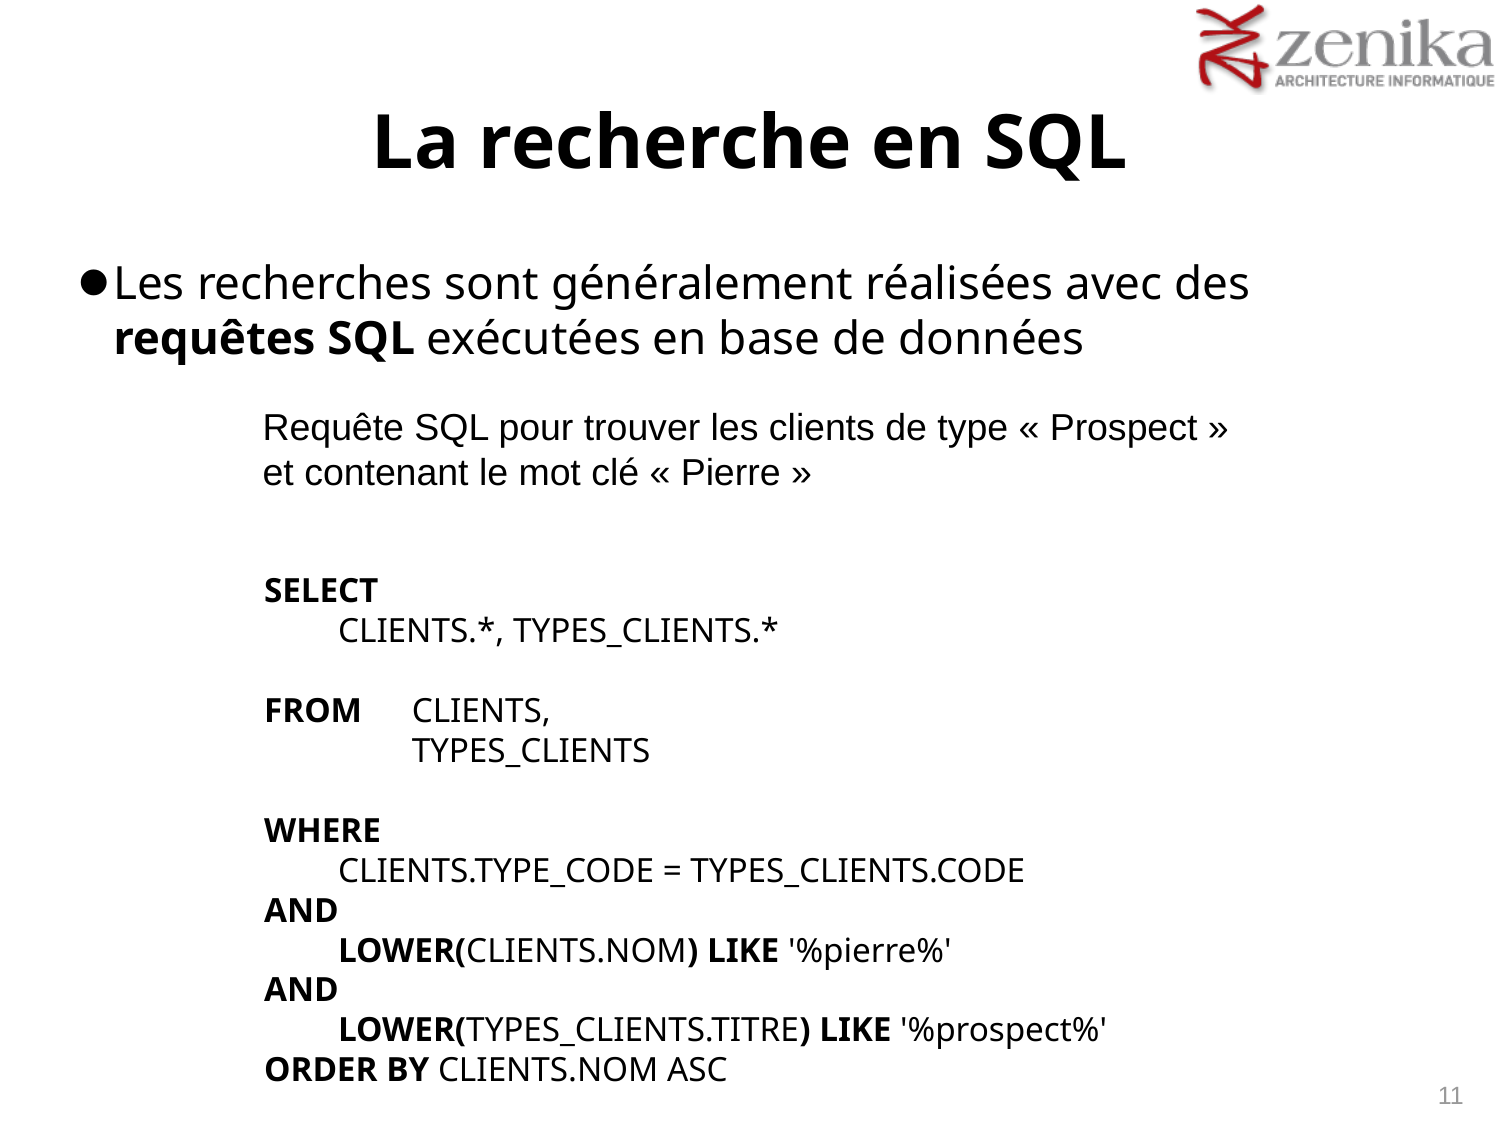

La recherche en SQL
Les recherches sont généralement réalisées avec des requêtes SQL exécutées en base de données
Requête SQL pour trouver les clients de type « Prospect »
et contenant le mot clé « Pierre »
SELECT
	CLIENTS.*, TYPES_CLIENTS.*
FROM 	CLIENTS,
		TYPES_CLIENTS
WHERE
	CLIENTS.TYPE_CODE = TYPES_CLIENTS.CODE
AND
	LOWER(CLIENTS.NOM) LIKE '%pierre%'
AND
	LOWER(TYPES_CLIENTS.TITRE) LIKE '%prospect%'
ORDER BY CLIENTS.NOM ASC